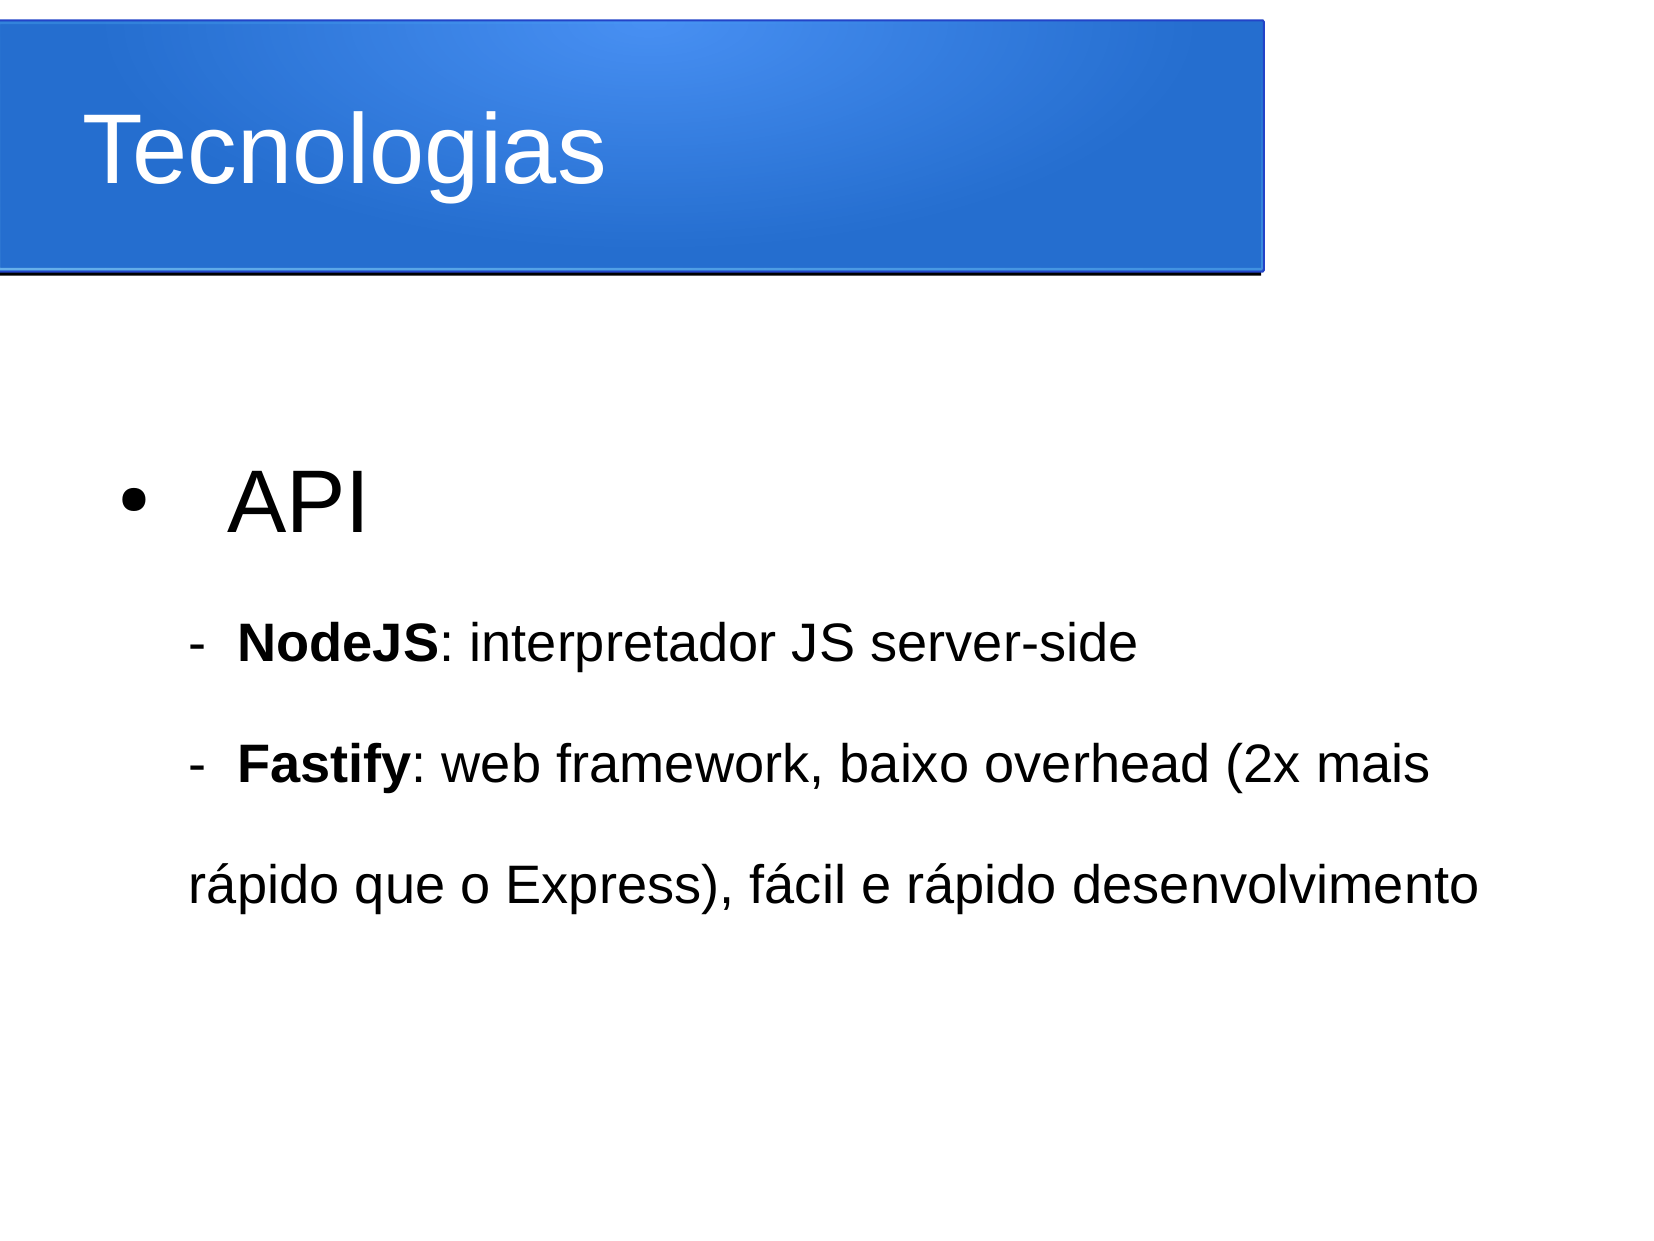

# Tecnologias
 	API
- NodeJS: interpretador JS server-side
- Fastify: web framework, baixo overhead (2x mais rápido que o Express), fácil e rápido desenvolvimento